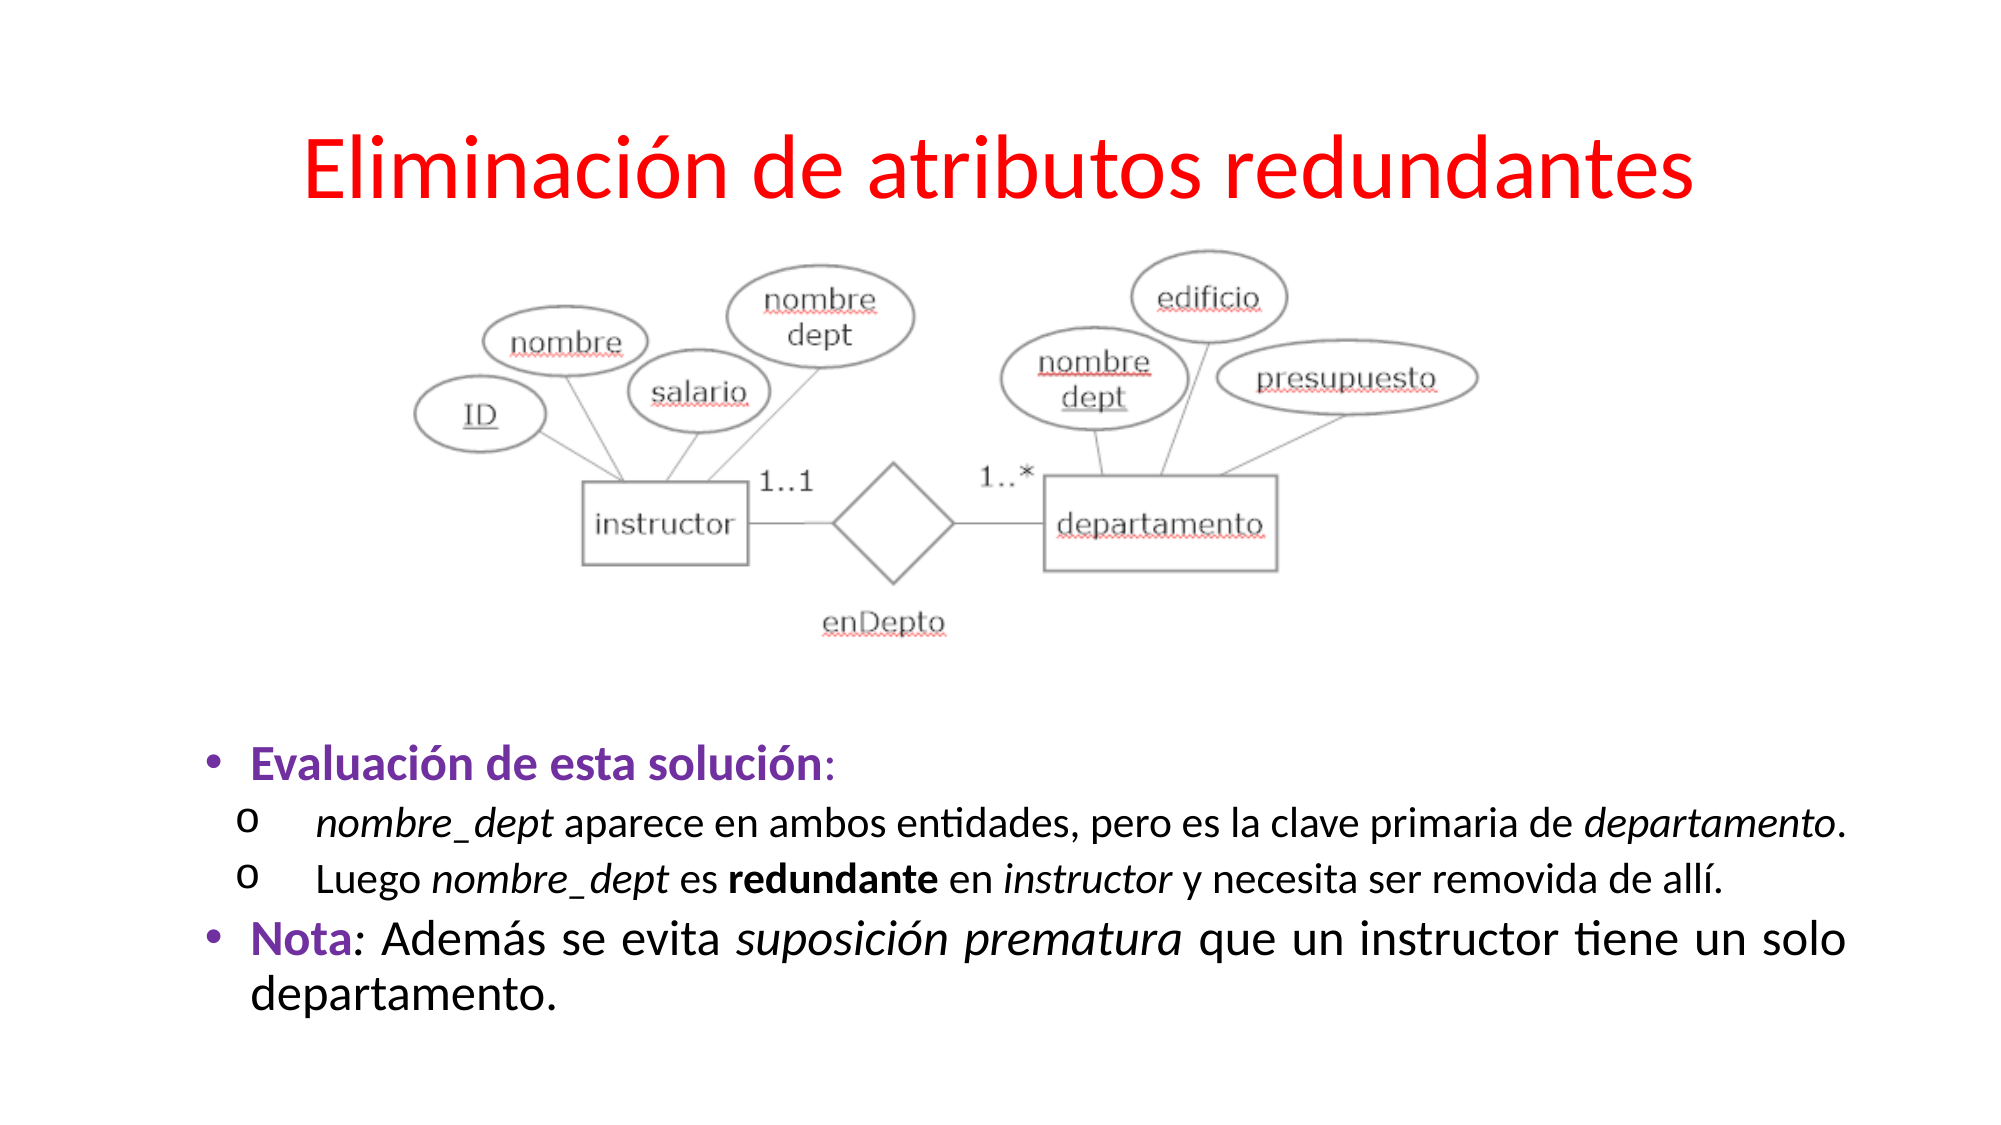

# Eliminación de atributos redundantes
Evaluación de esta solución:
nombre_dept aparece en ambos entidades, pero es la clave primaria de departamento.
Luego nombre_dept es redundante en instructor y necesita ser removida de allí.
Nota: Además se evita suposición prematura que un instructor tiene un solo departamento.